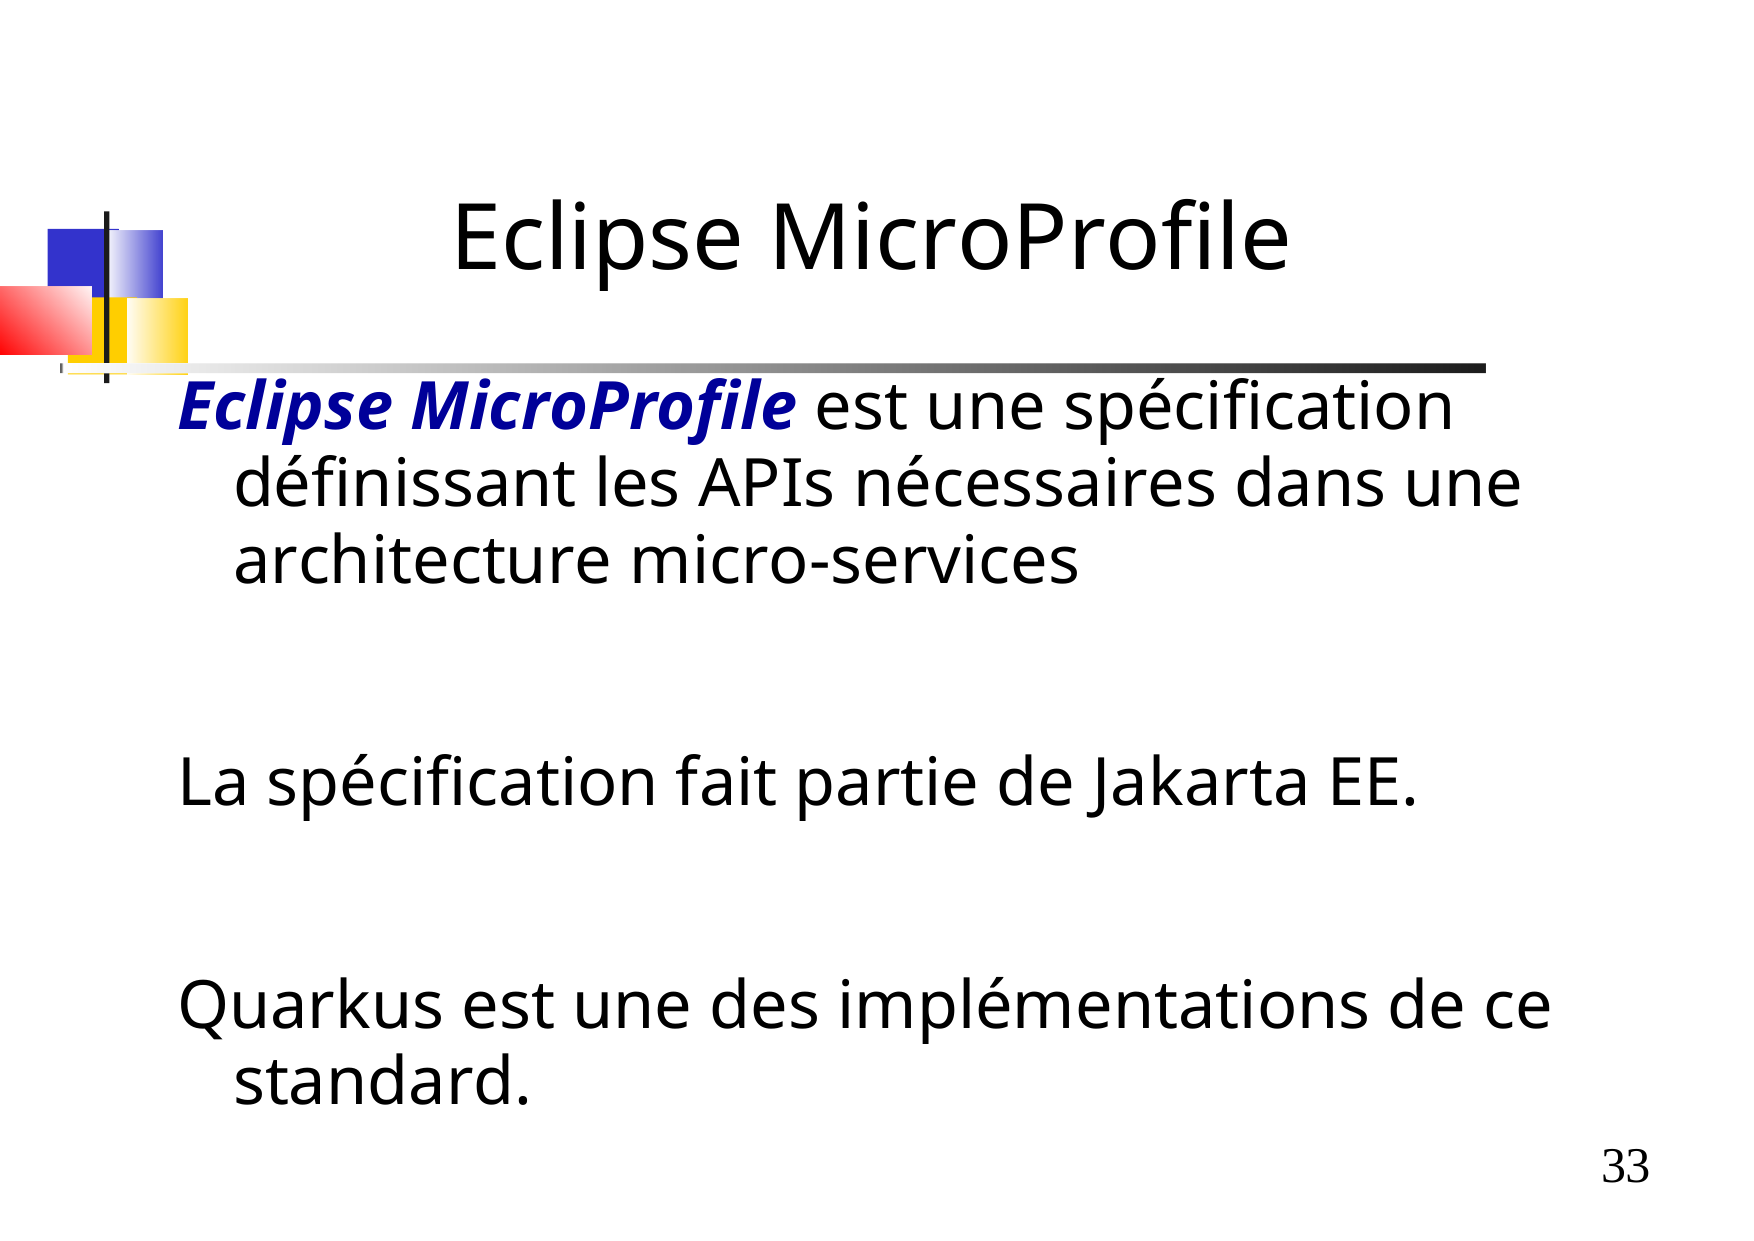

# Eclipse MicroProfile
Eclipse MicroProfile est une spécification définissant les APIs nécessaires dans une architecture micro-services
La spécification fait partie de Jakarta EE.
Quarkus est une des implémentations de ce standard.
33